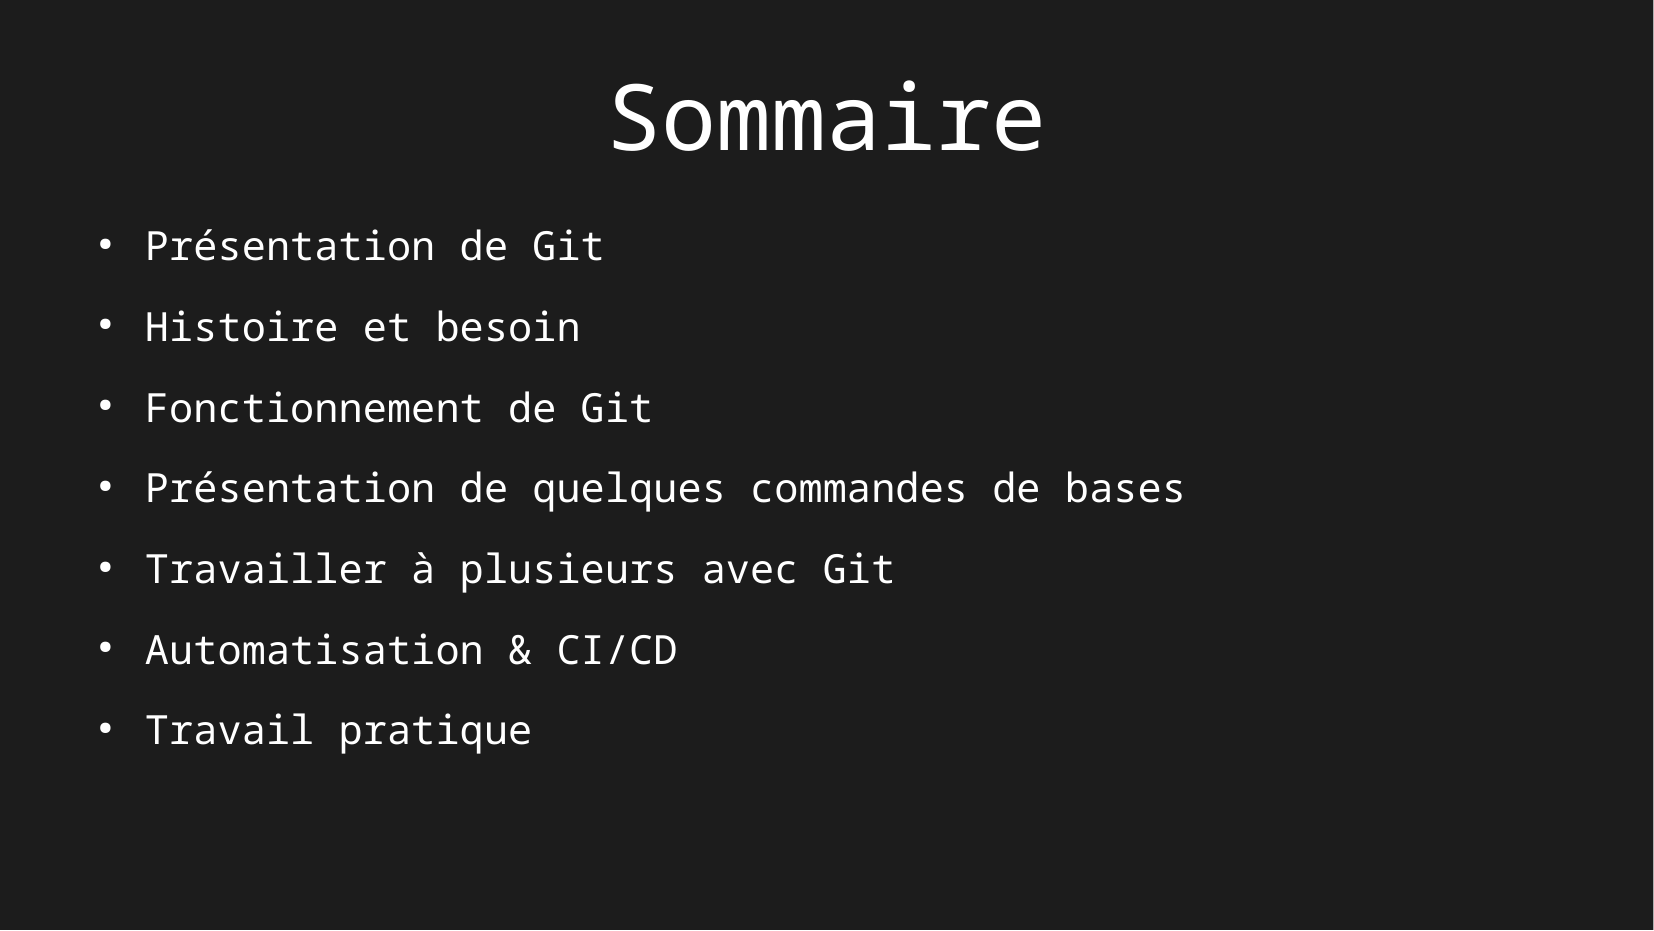

# Sommaire
Présentation de Git
Histoire et besoin
Fonctionnement de Git
Présentation de quelques commandes de bases
Travailler à plusieurs avec Git
Automatisation & CI/CD
Travail pratique